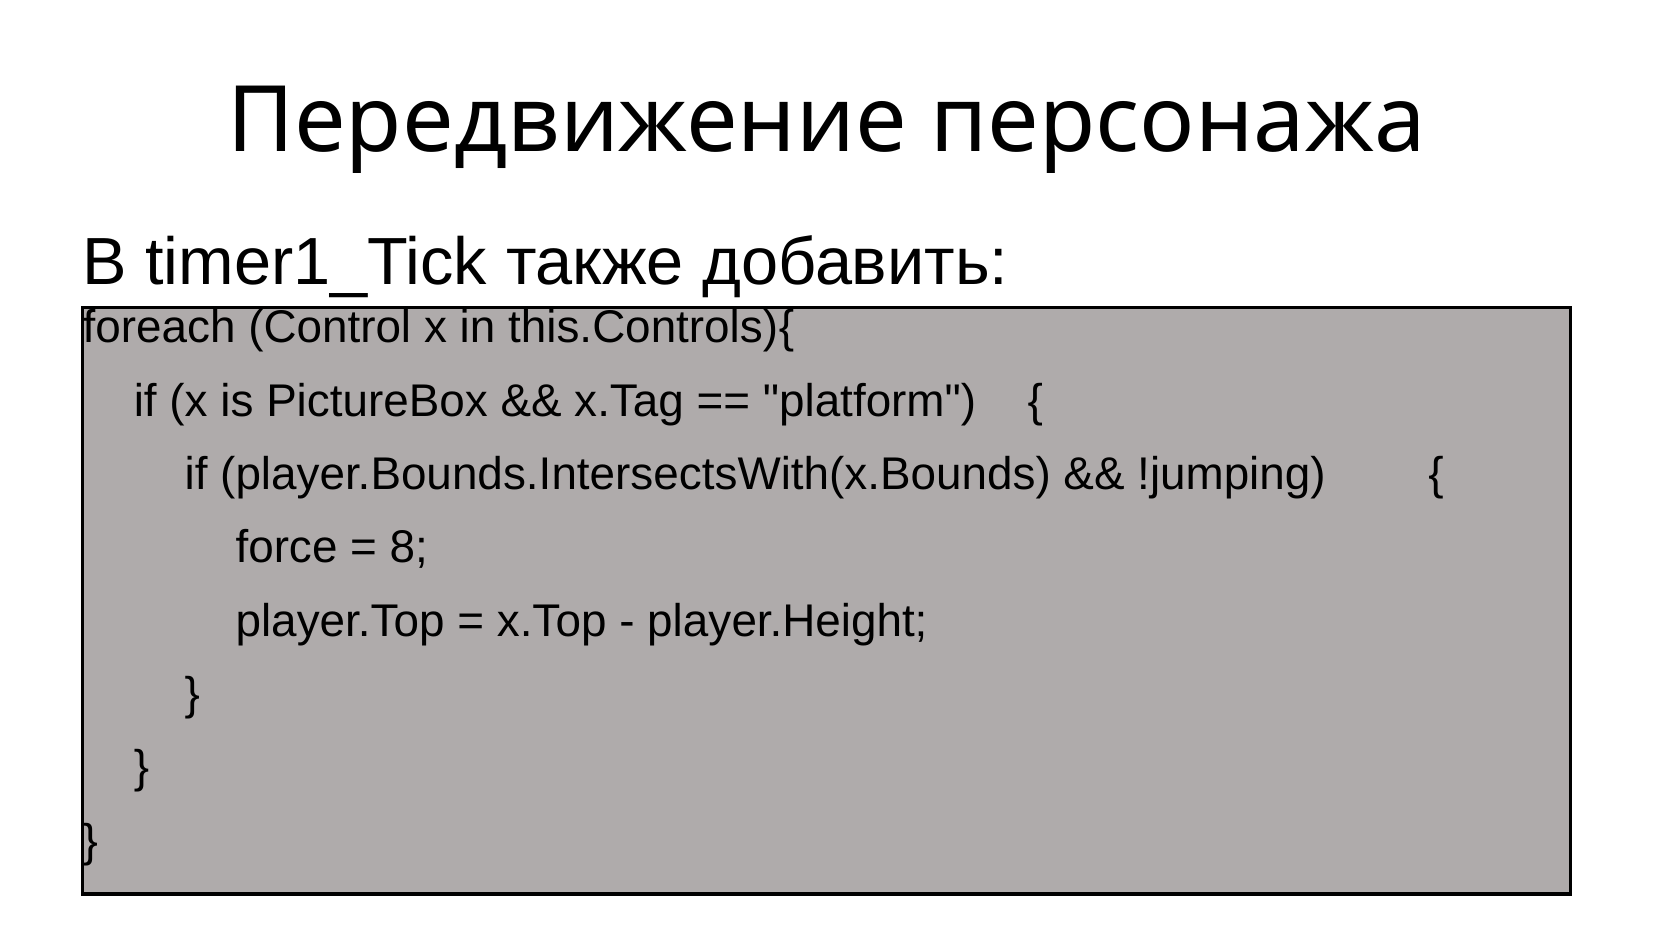

# Передвижение персонажа
В timer1_Tick также добавить:
foreach (Control x in this.Controls){
 if (x is PictureBox && x.Tag == "platform") {
 if (player.Bounds.IntersectsWith(x.Bounds) && !jumping) {
 force = 8;
 player.Top = x.Top - player.Height;
 }
 }
}